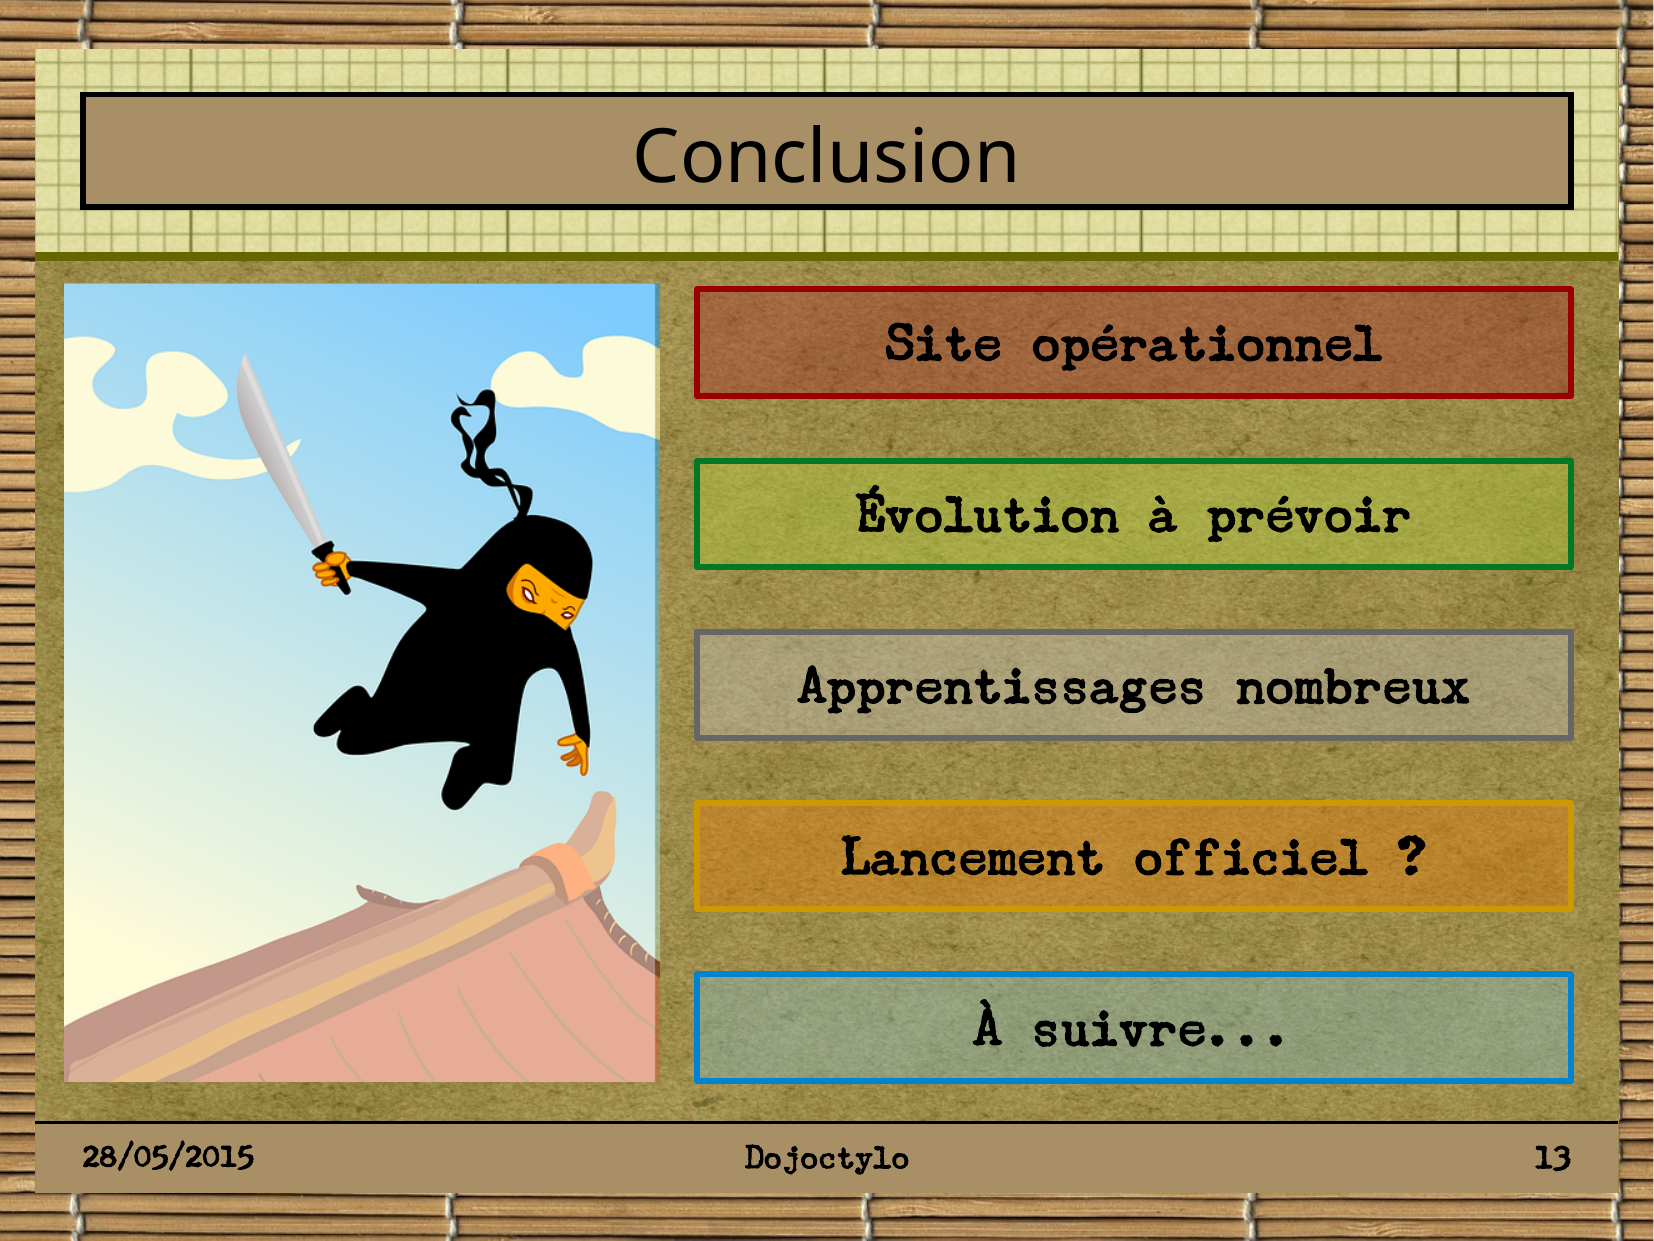

# Conclusion
Site opérationnel
Évolution à prévoir
Apprentissages nombreux
Lancement officiel ?
À suivre...
09/04/2015
Dojoctylo
13